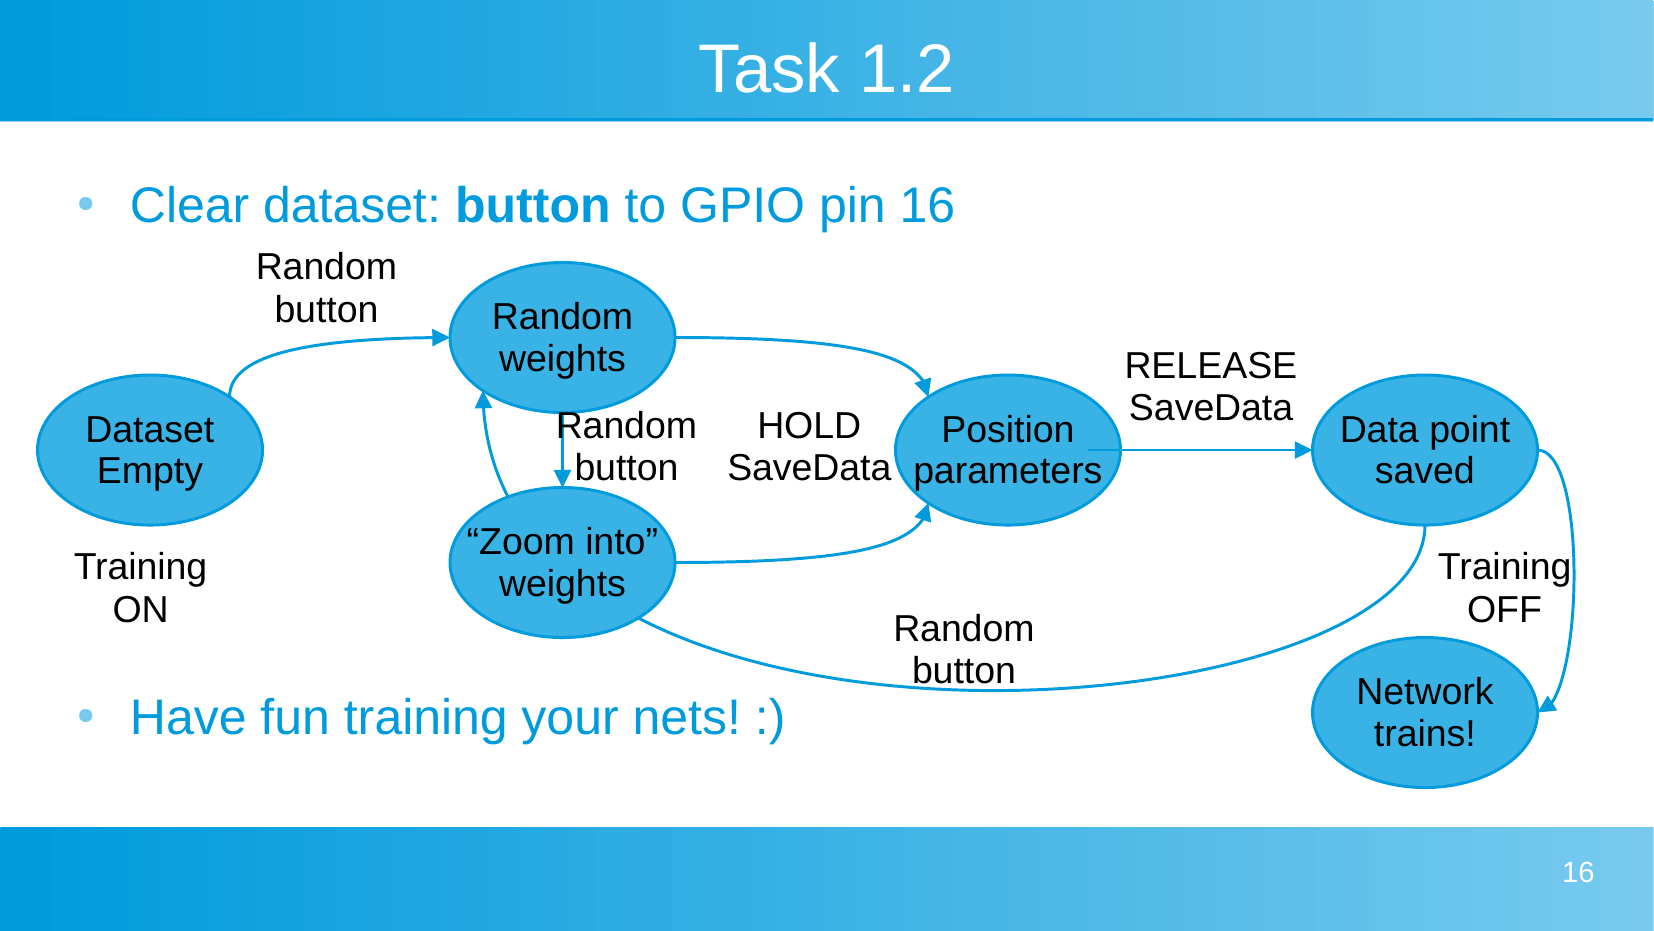

# Task 1.2
Clear dataset: button to GPIO pin 16
Have fun training your nets! :)
Random
button
Random
weights
RELEASE
SaveData
Dataset
Empty
Position
parameters
Data point
saved
Random
button
HOLD
SaveData
“Zoom into”
weights
Training
ON
Training
OFF
Random
button
Network
trains!
16